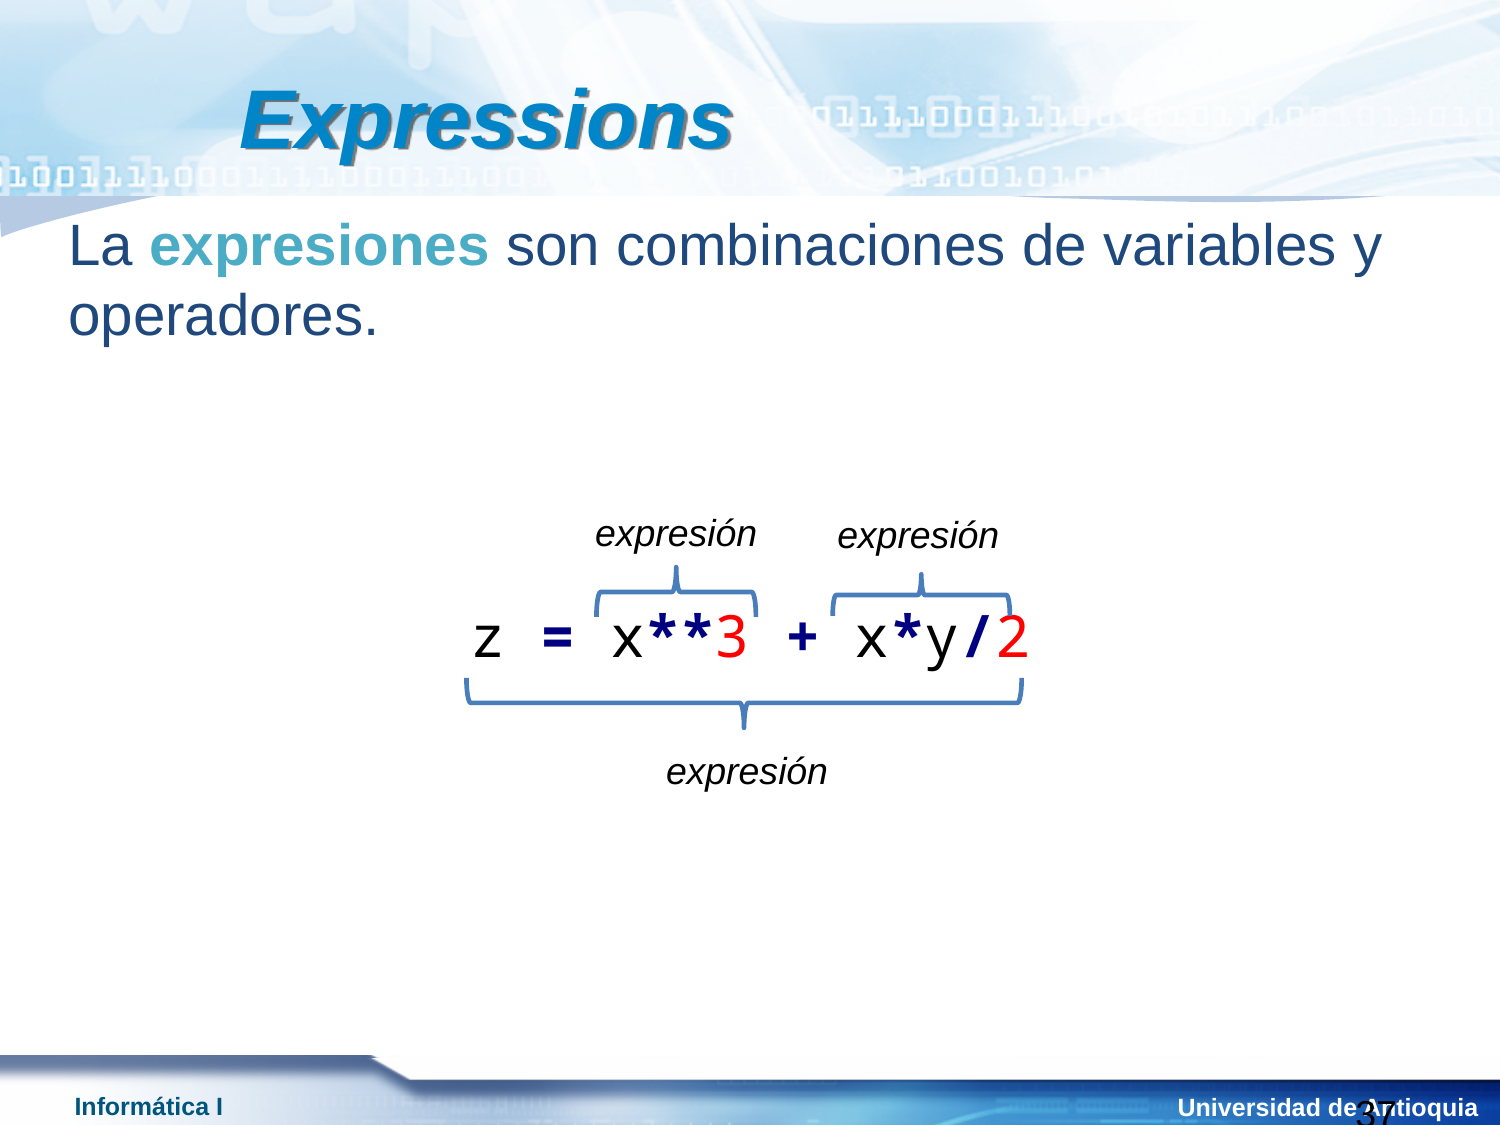

# Expressions
La expresiones son combinaciones de variables y operadores.
expresión
expresión
z = x**3 + x*y/2
expresión